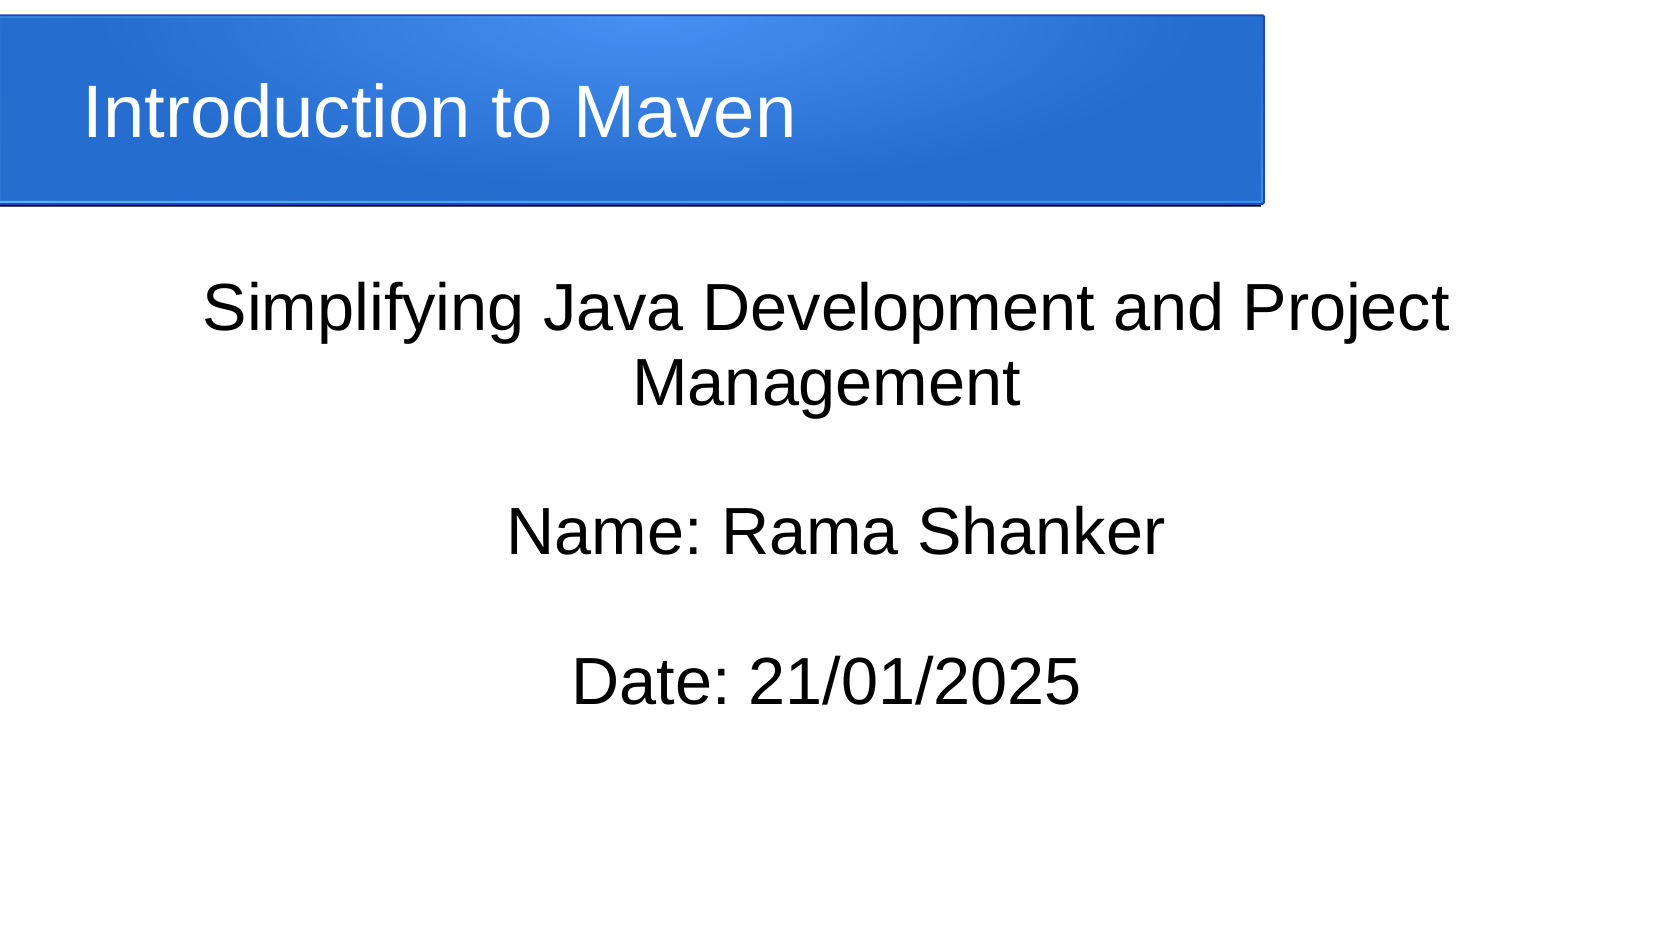

# Introduction to Maven
Simplifying Java Development and Project Management
 Name: Rama Shanker
Date: 21/01/2025